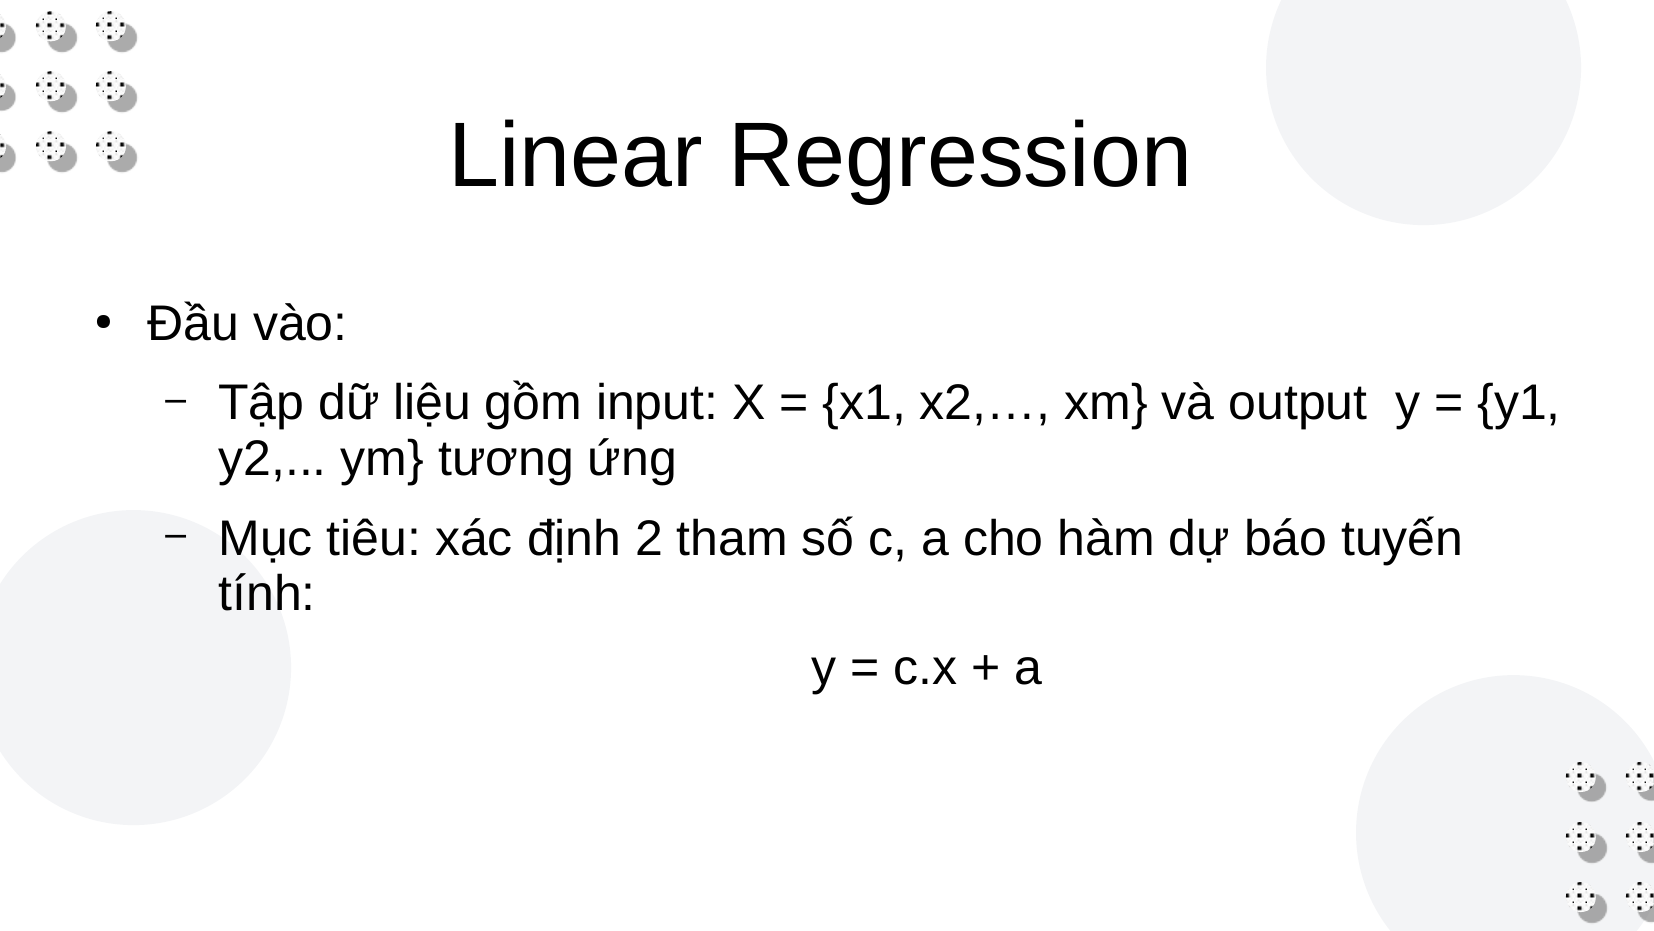

# Linear Regression
Đầu vào:
Tập dữ liệu gồm input: X = {x1, x2,…, xm} và output y = {y1, y2,... ym} tương ứng
Mục tiêu: xác định 2 tham số c, a cho hàm dự báo tuyến tính:
y = c.x + a